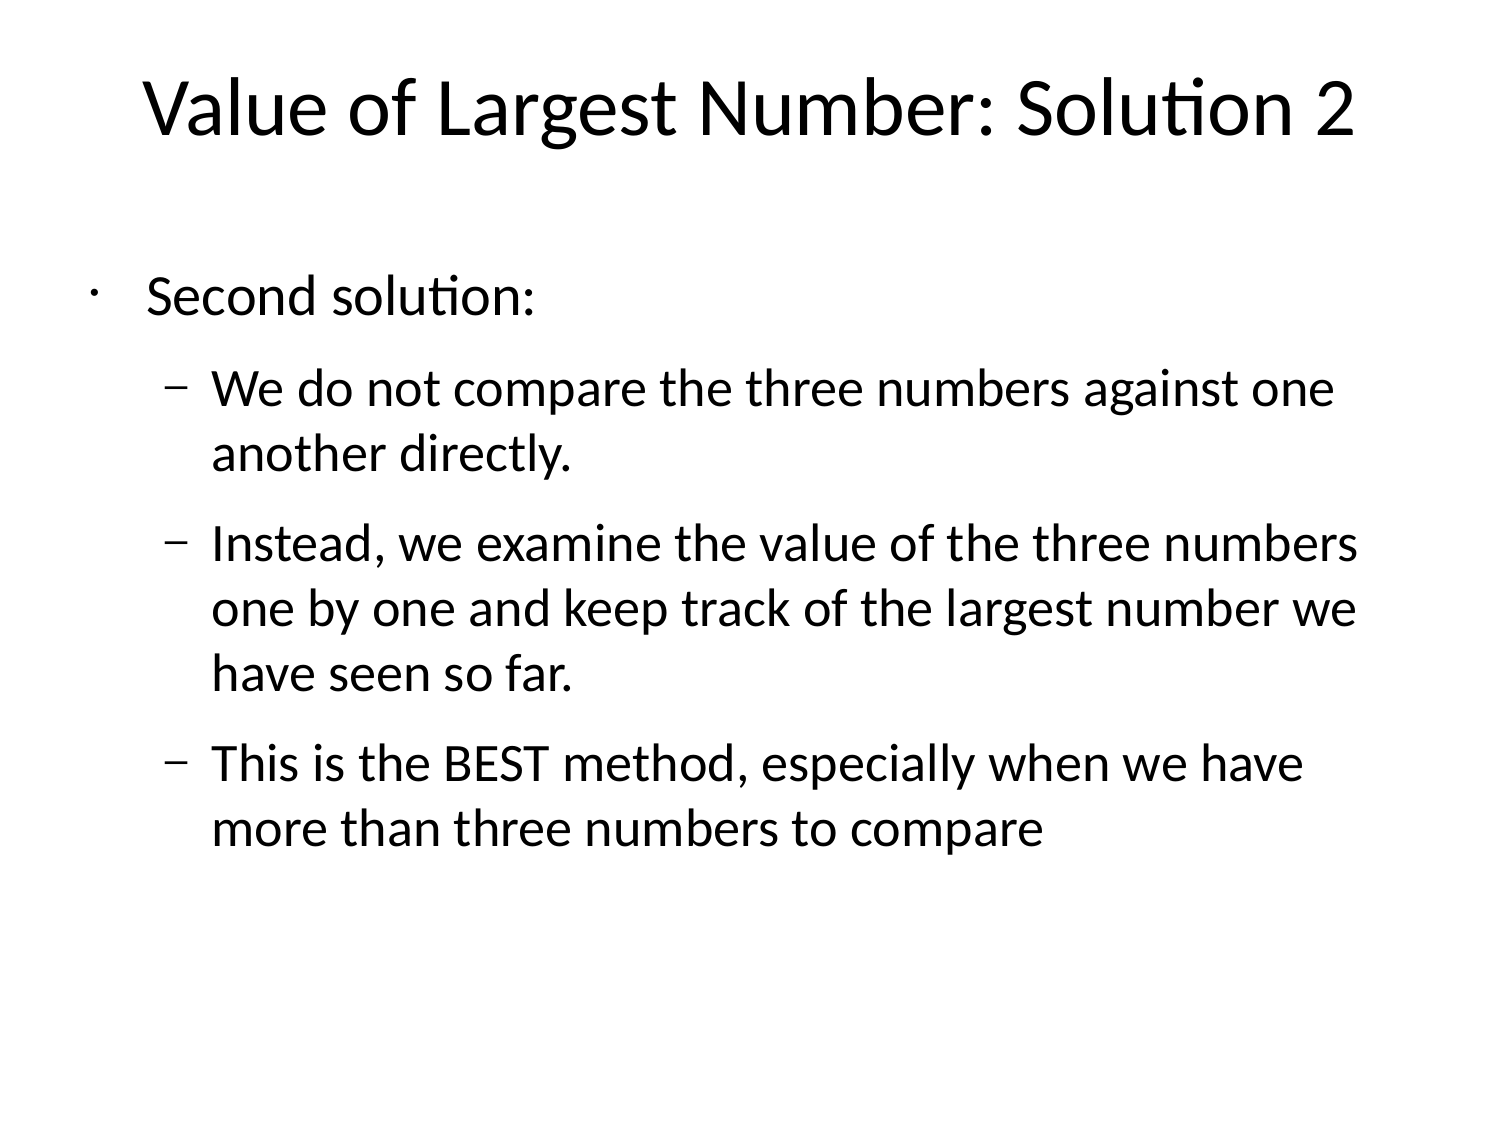

# Value of Largest Number: Solution 2
Second solution:
We do not compare the three numbers against one another directly.
Instead, we examine the value of the three numbers one by one and keep track of the largest number we have seen so far.
This is the BEST method, especially when we have more than three numbers to compare